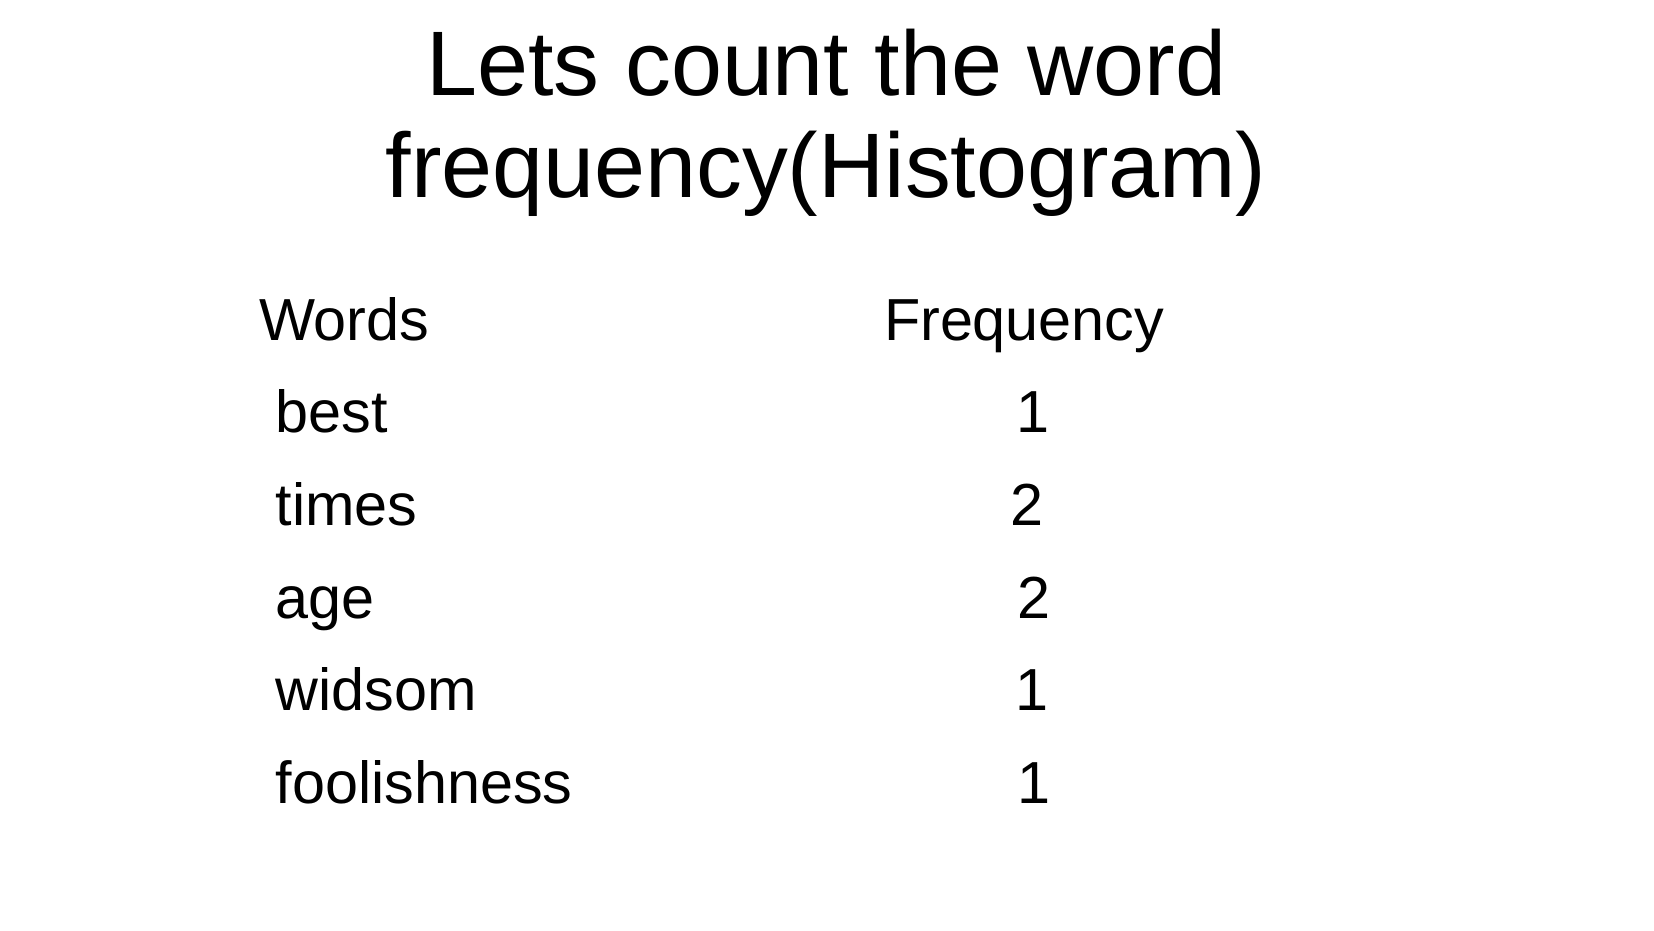

# Lets count the word frequency(Histogram)
Words 					 Frequency
 best		 1
 times 2
 age 2
 widsom								 	 1
 foolishness 1